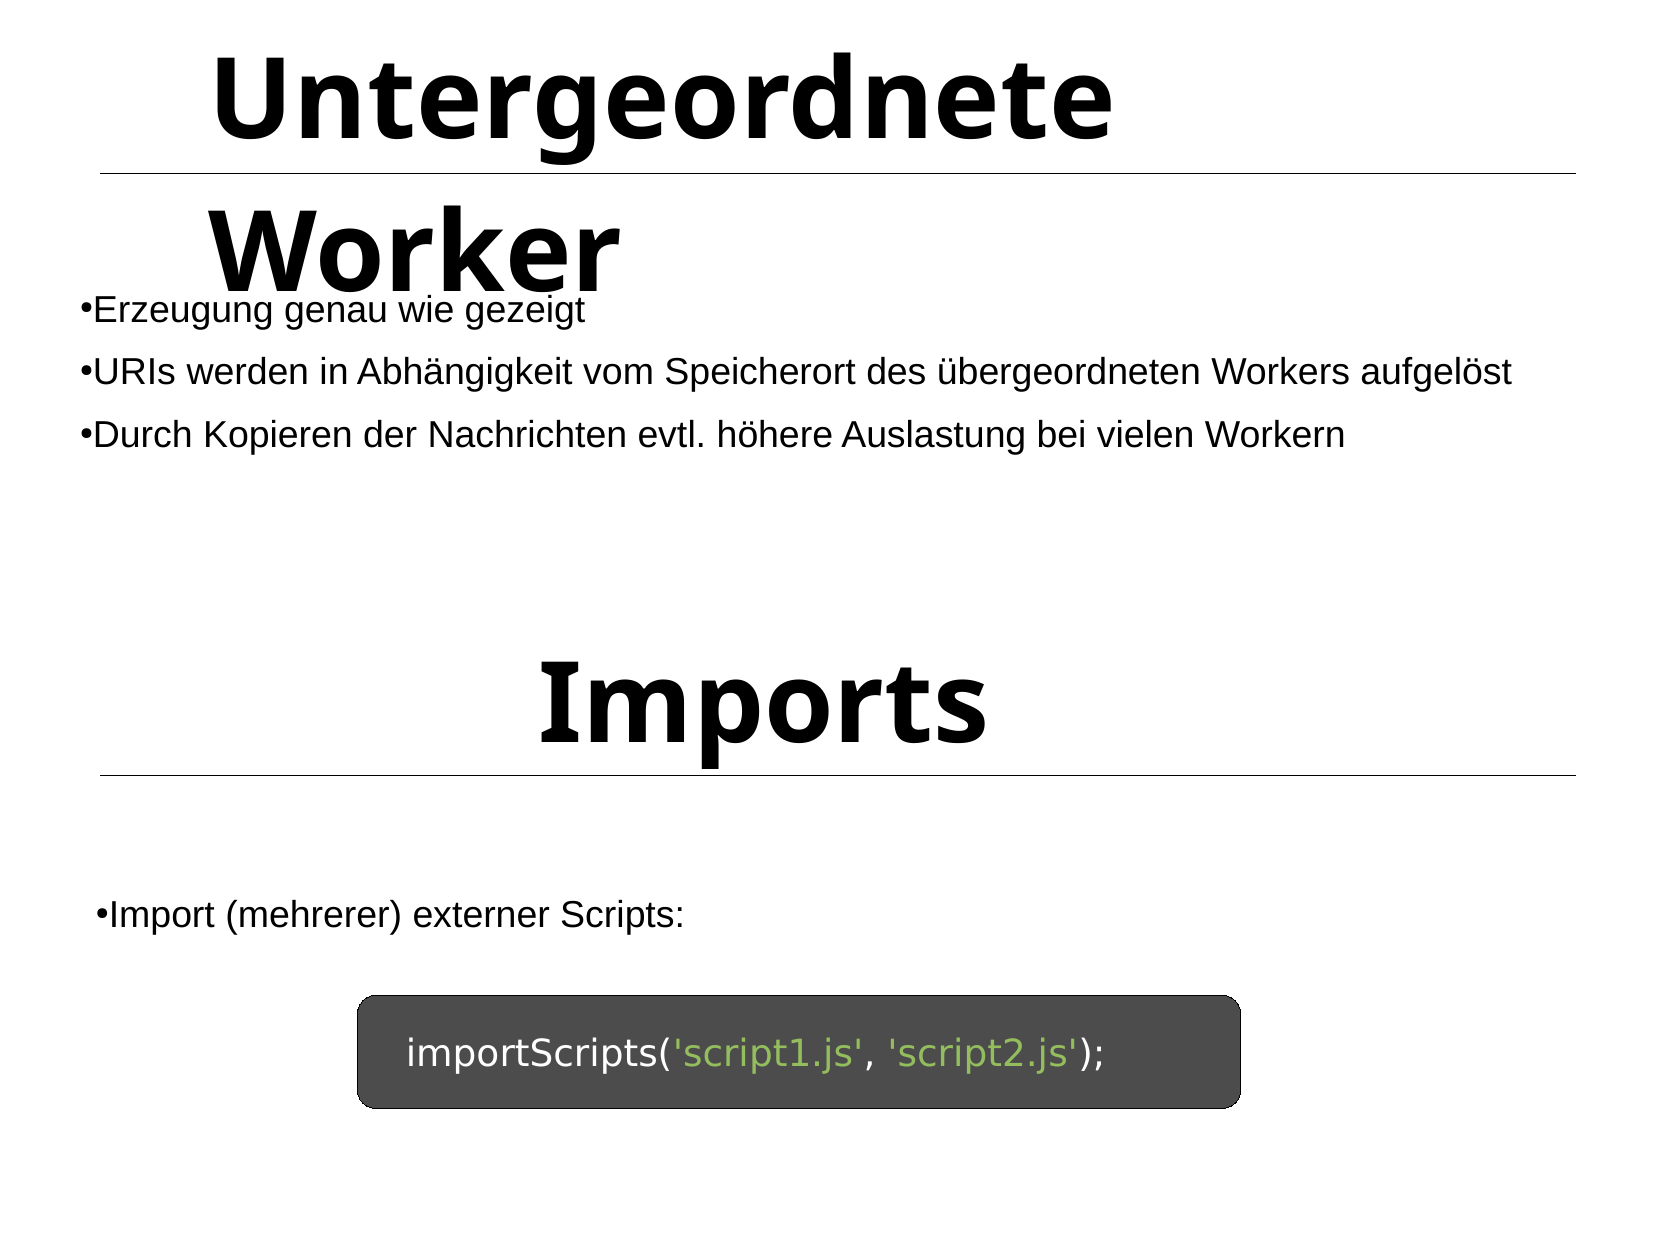

Untergeordnete Worker
Erzeugung genau wie gezeigt
URIs werden in Abhängigkeit vom Speicherort des übergeordneten Workers aufgelöst
Durch Kopieren der Nachrichten evtl. höhere Auslastung bei vielen Workern
Imports
Import (mehrerer) externer Scripts:
importScripts('script1.js', 'script2.js');